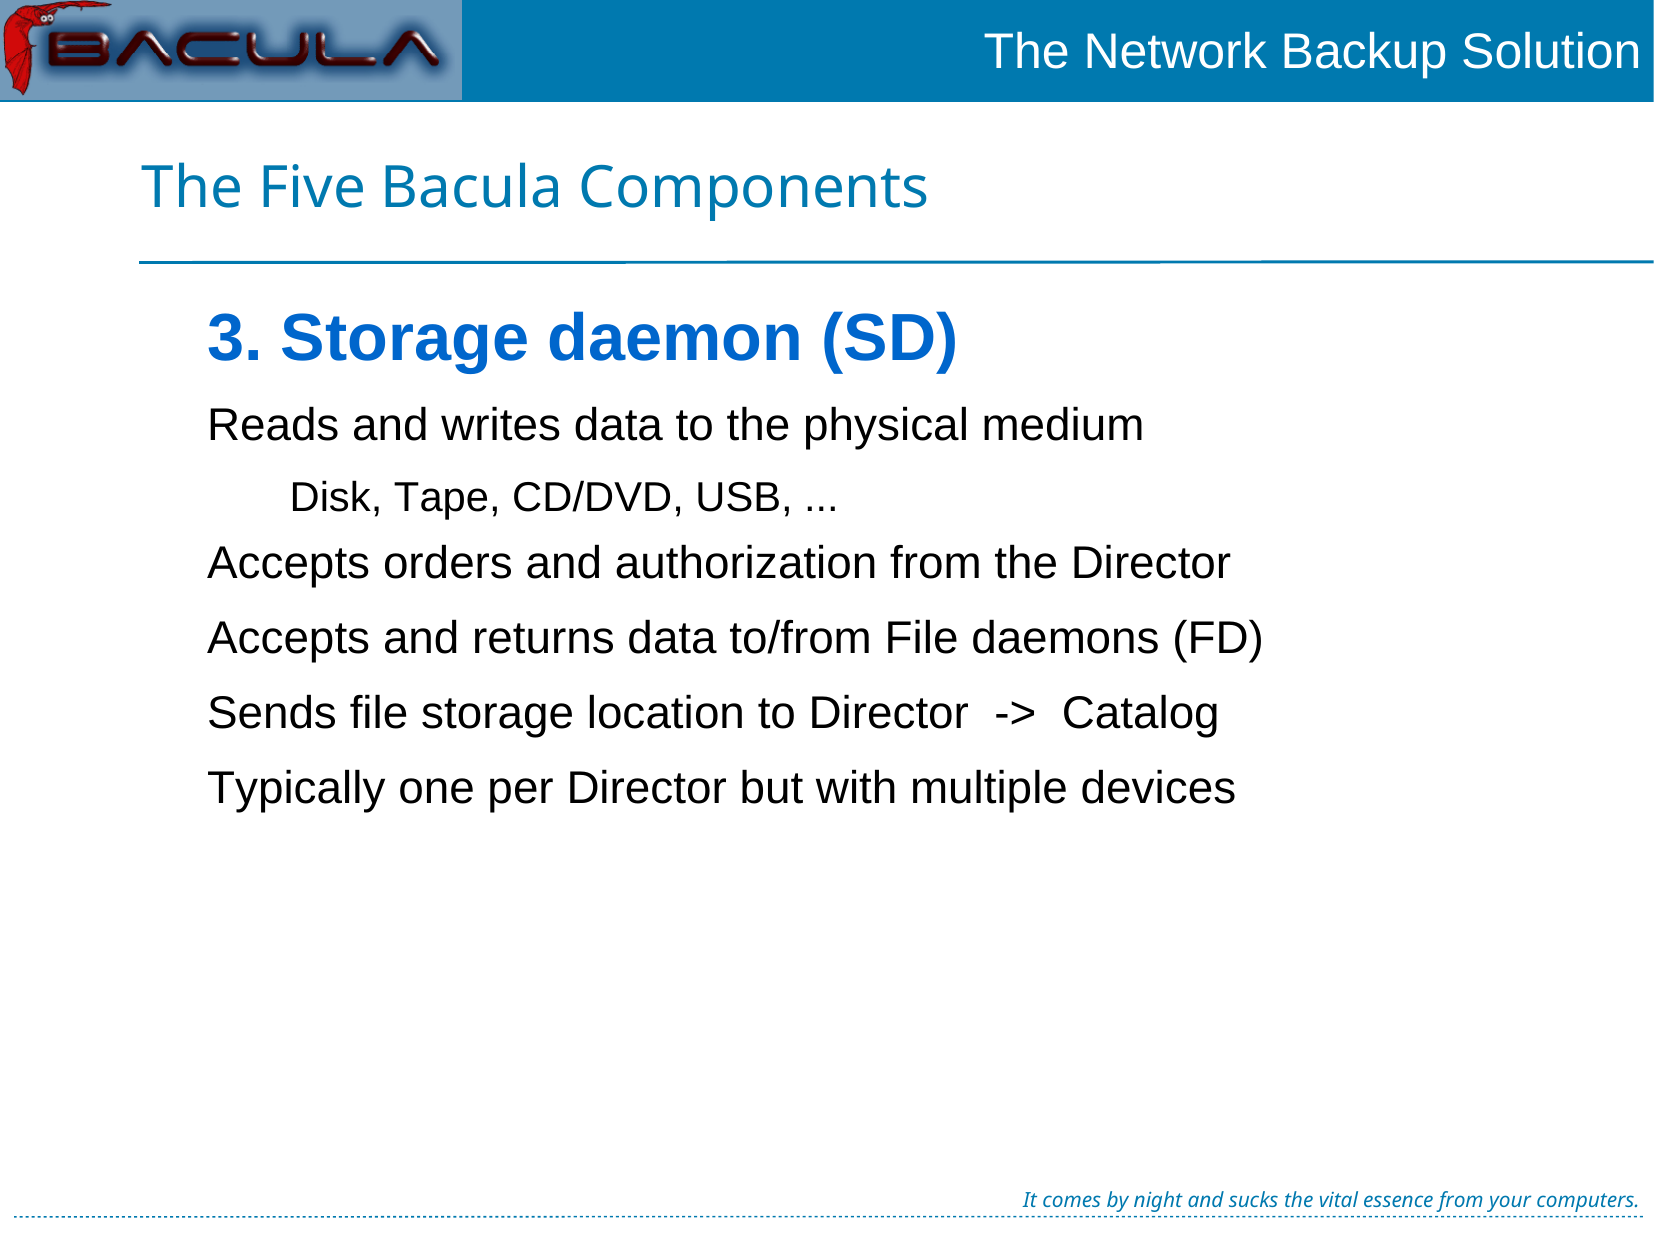

# The Five Bacula Components
3. Storage daemon (SD)
Reads and writes data to the physical medium
Disk, Tape, CD/DVD, USB, ...
Accepts orders and authorization from the Director
Accepts and returns data to/from File daemons (FD)
Sends file storage location to Director -> Catalog
Typically one per Director but with multiple devices